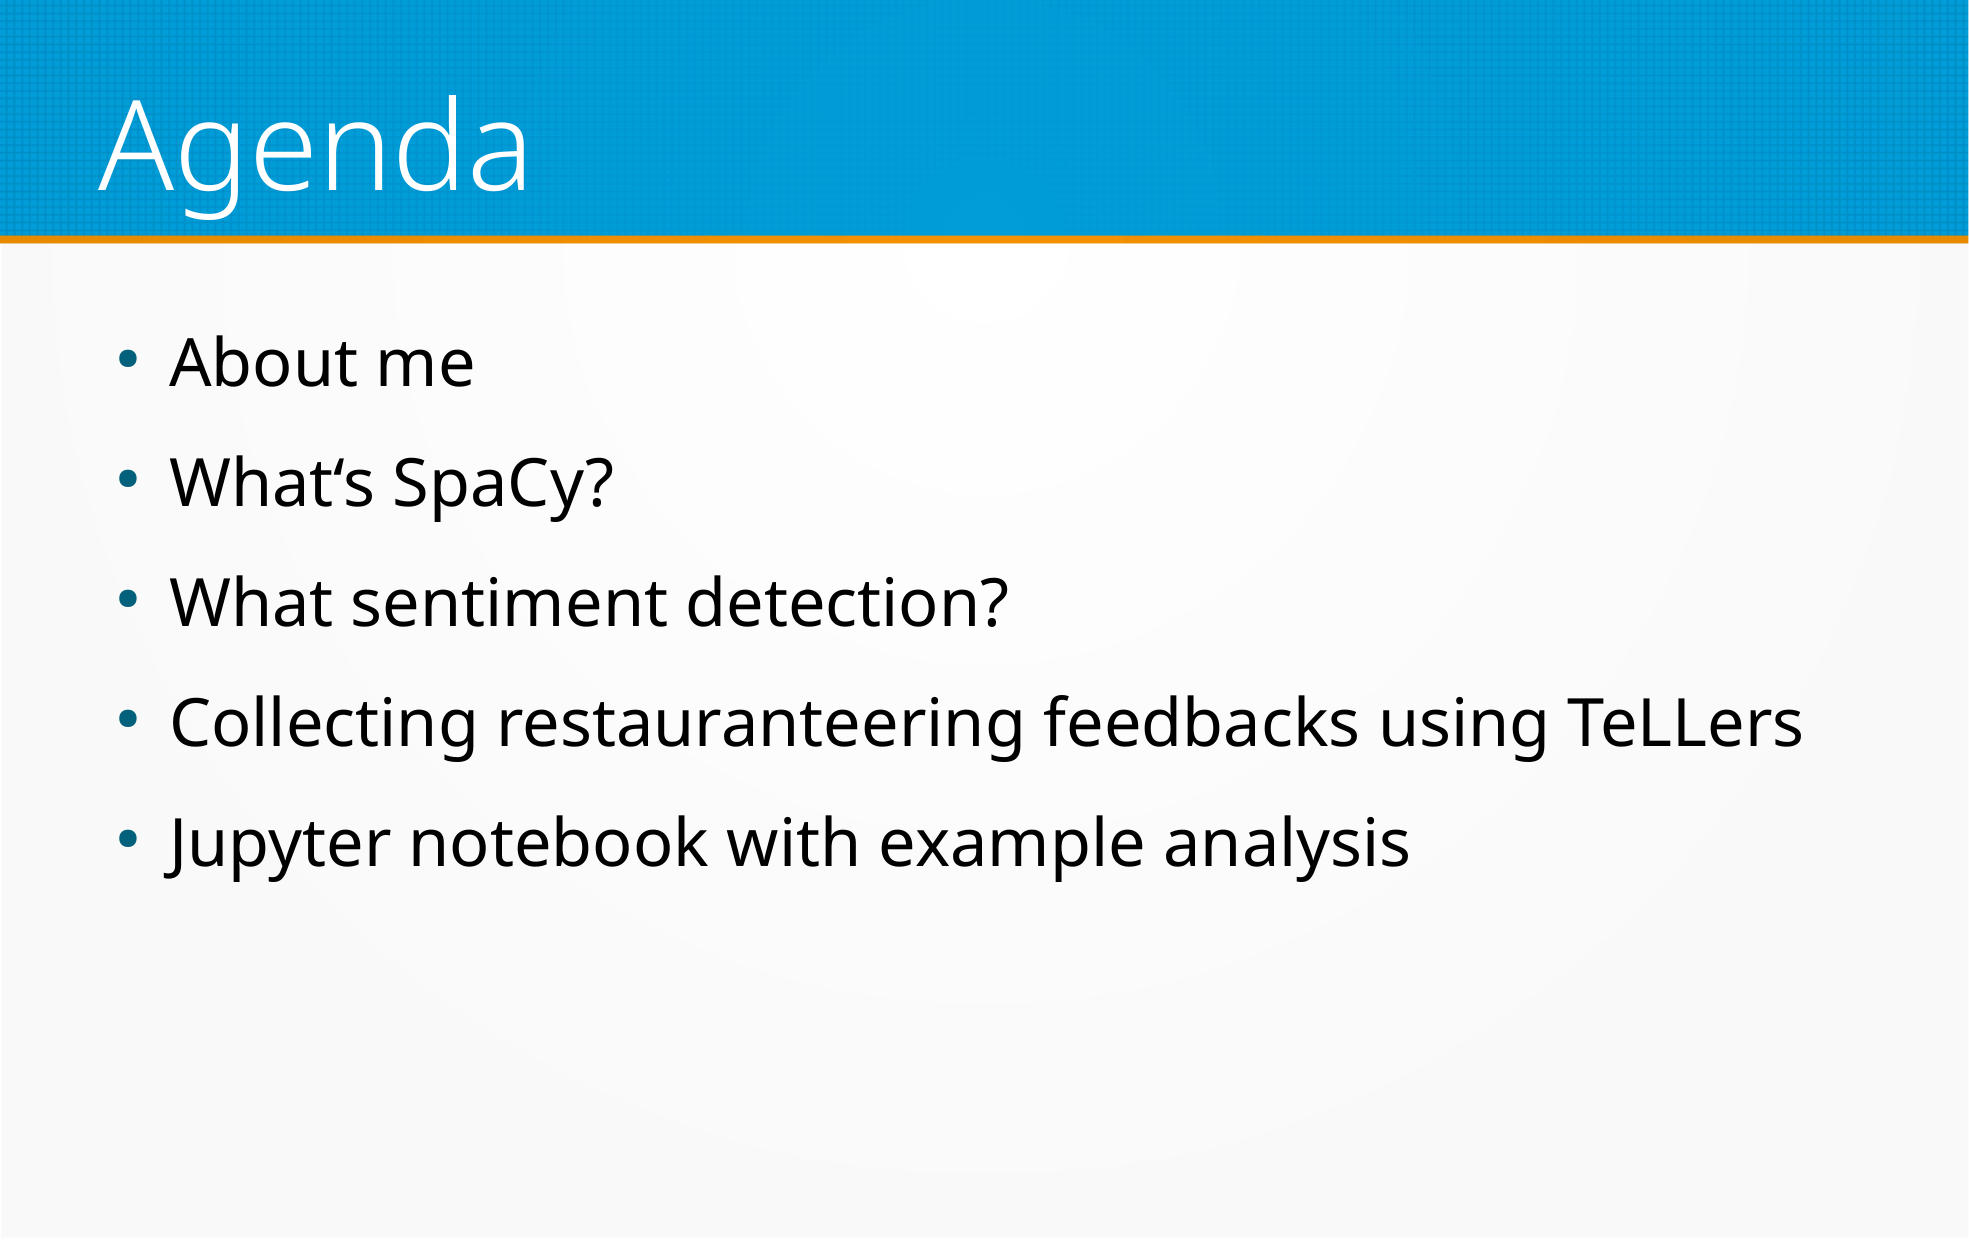

# Agenda
About me
What‘s SpaCy?
What sentiment detection?
Collecting restauranteering feedbacks using TeLLers
Jupyter notebook with example analysis